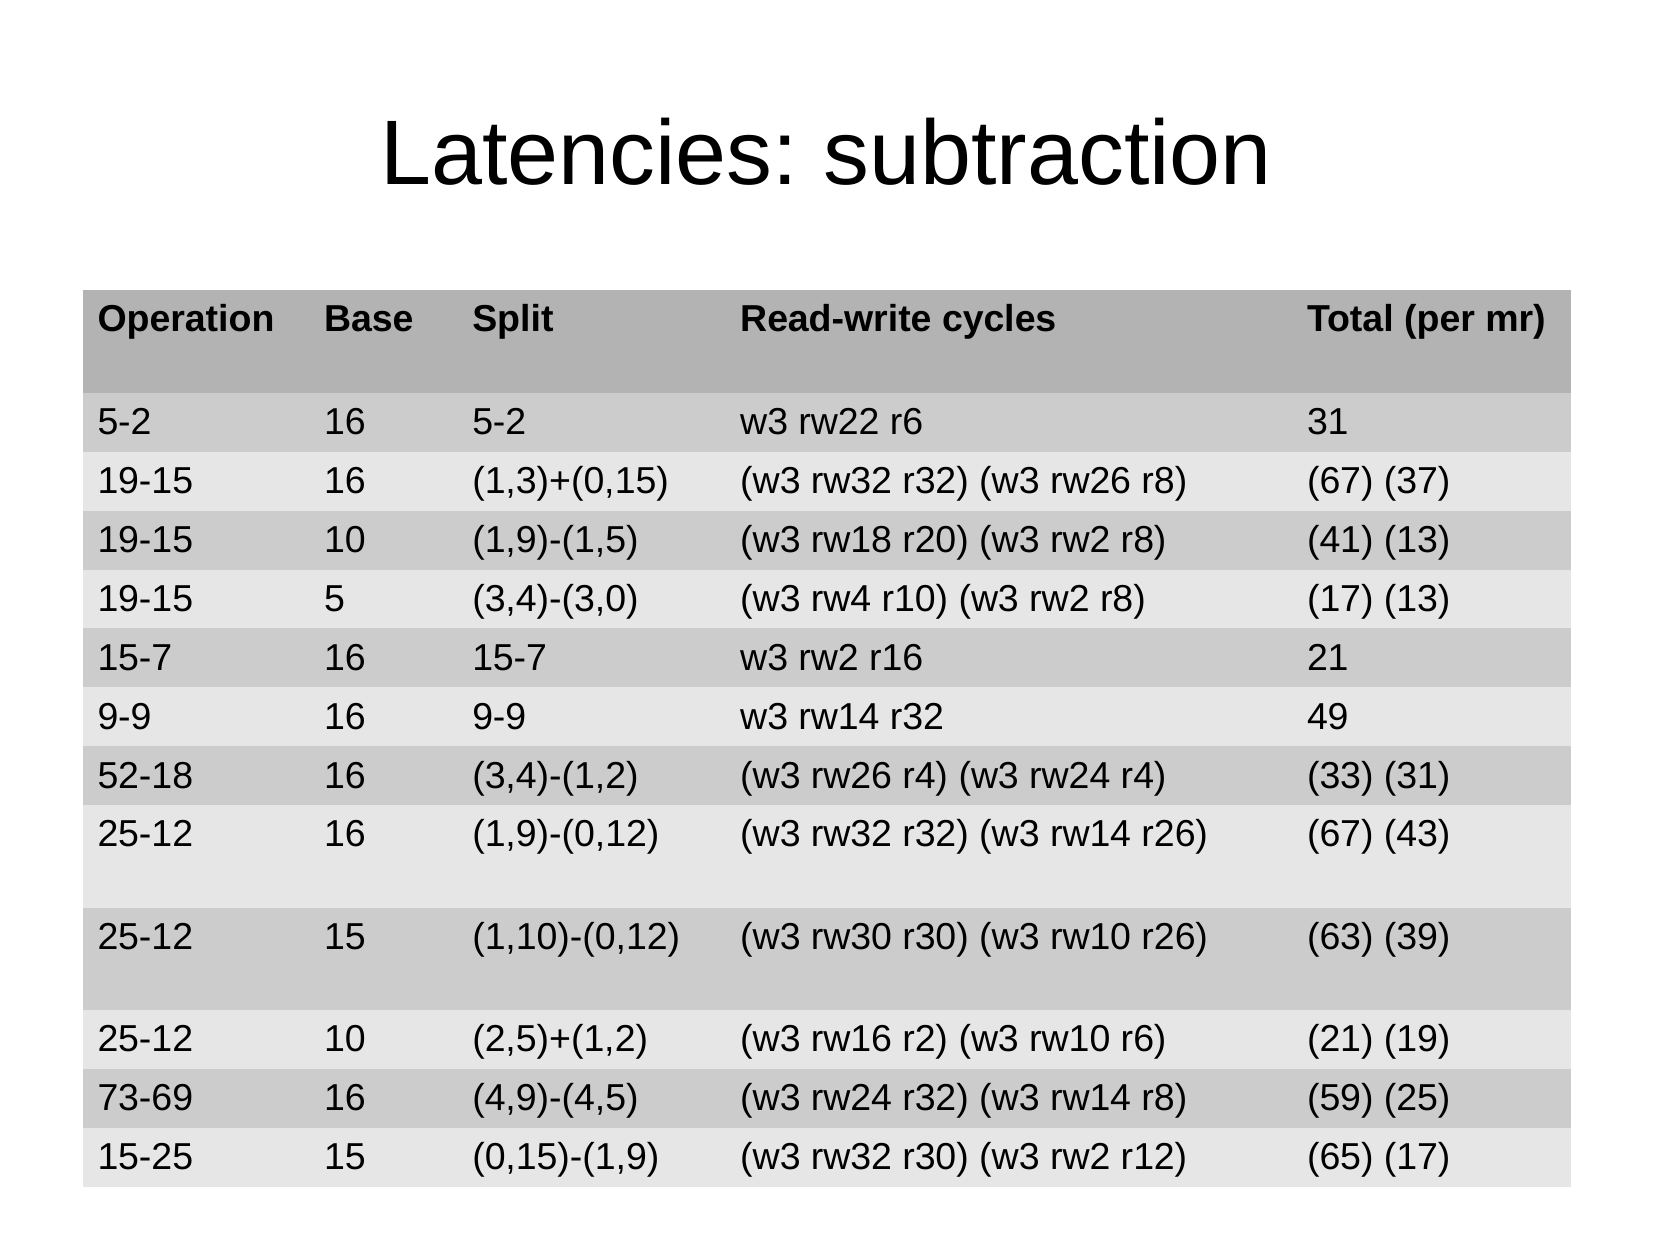

# Latencies: subtraction
| Operation | Base | Split | Read-write cycles | Total (per mr) |
| --- | --- | --- | --- | --- |
| 5-2 | 16 | 5-2 | w3 rw22 r6 | 31 |
| 19-15 | 16 | (1,3)+(0,15) | (w3 rw32 r32) (w3 rw26 r8) | (67) (37) |
| 19-15 | 10 | (1,9)-(1,5) | (w3 rw18 r20) (w3 rw2 r8) | (41) (13) |
| 19-15 | 5 | (3,4)-(3,0) | (w3 rw4 r10) (w3 rw2 r8) | (17) (13) |
| 15-7 | 16 | 15-7 | w3 rw2 r16 | 21 |
| 9-9 | 16 | 9-9 | w3 rw14 r32 | 49 |
| 52-18 | 16 | (3,4)-(1,2) | (w3 rw26 r4) (w3 rw24 r4) | (33) (31) |
| 25-12 | 16 | (1,9)-(0,12) | (w3 rw32 r32) (w3 rw14 r26) | (67) (43) |
| 25-12 | 15 | (1,10)-(0,12) | (w3 rw30 r30) (w3 rw10 r26) | (63) (39) |
| 25-12 | 10 | (2,5)+(1,2) | (w3 rw16 r2) (w3 rw10 r6) | (21) (19) |
| 73-69 | 16 | (4,9)-(4,5) | (w3 rw24 r32) (w3 rw14 r8) | (59) (25) |
| 15-25 | 15 | (0,15)-(1,9) | (w3 rw32 r30) (w3 rw2 r12) | (65) (17) |
13-02-2015
25